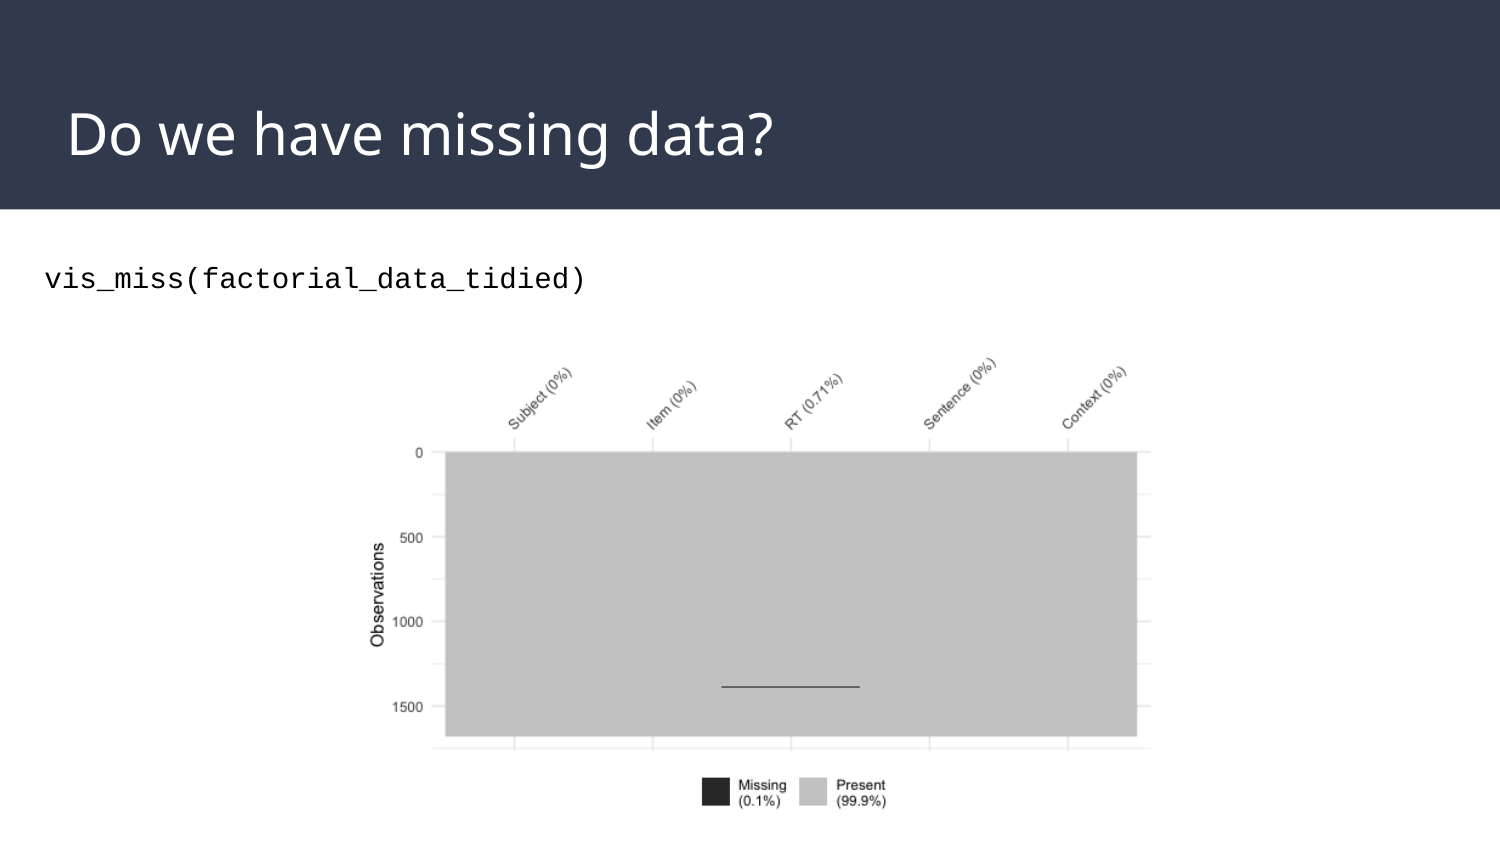

# Do we have missing data?
vis_miss(factorial_data_tidied)